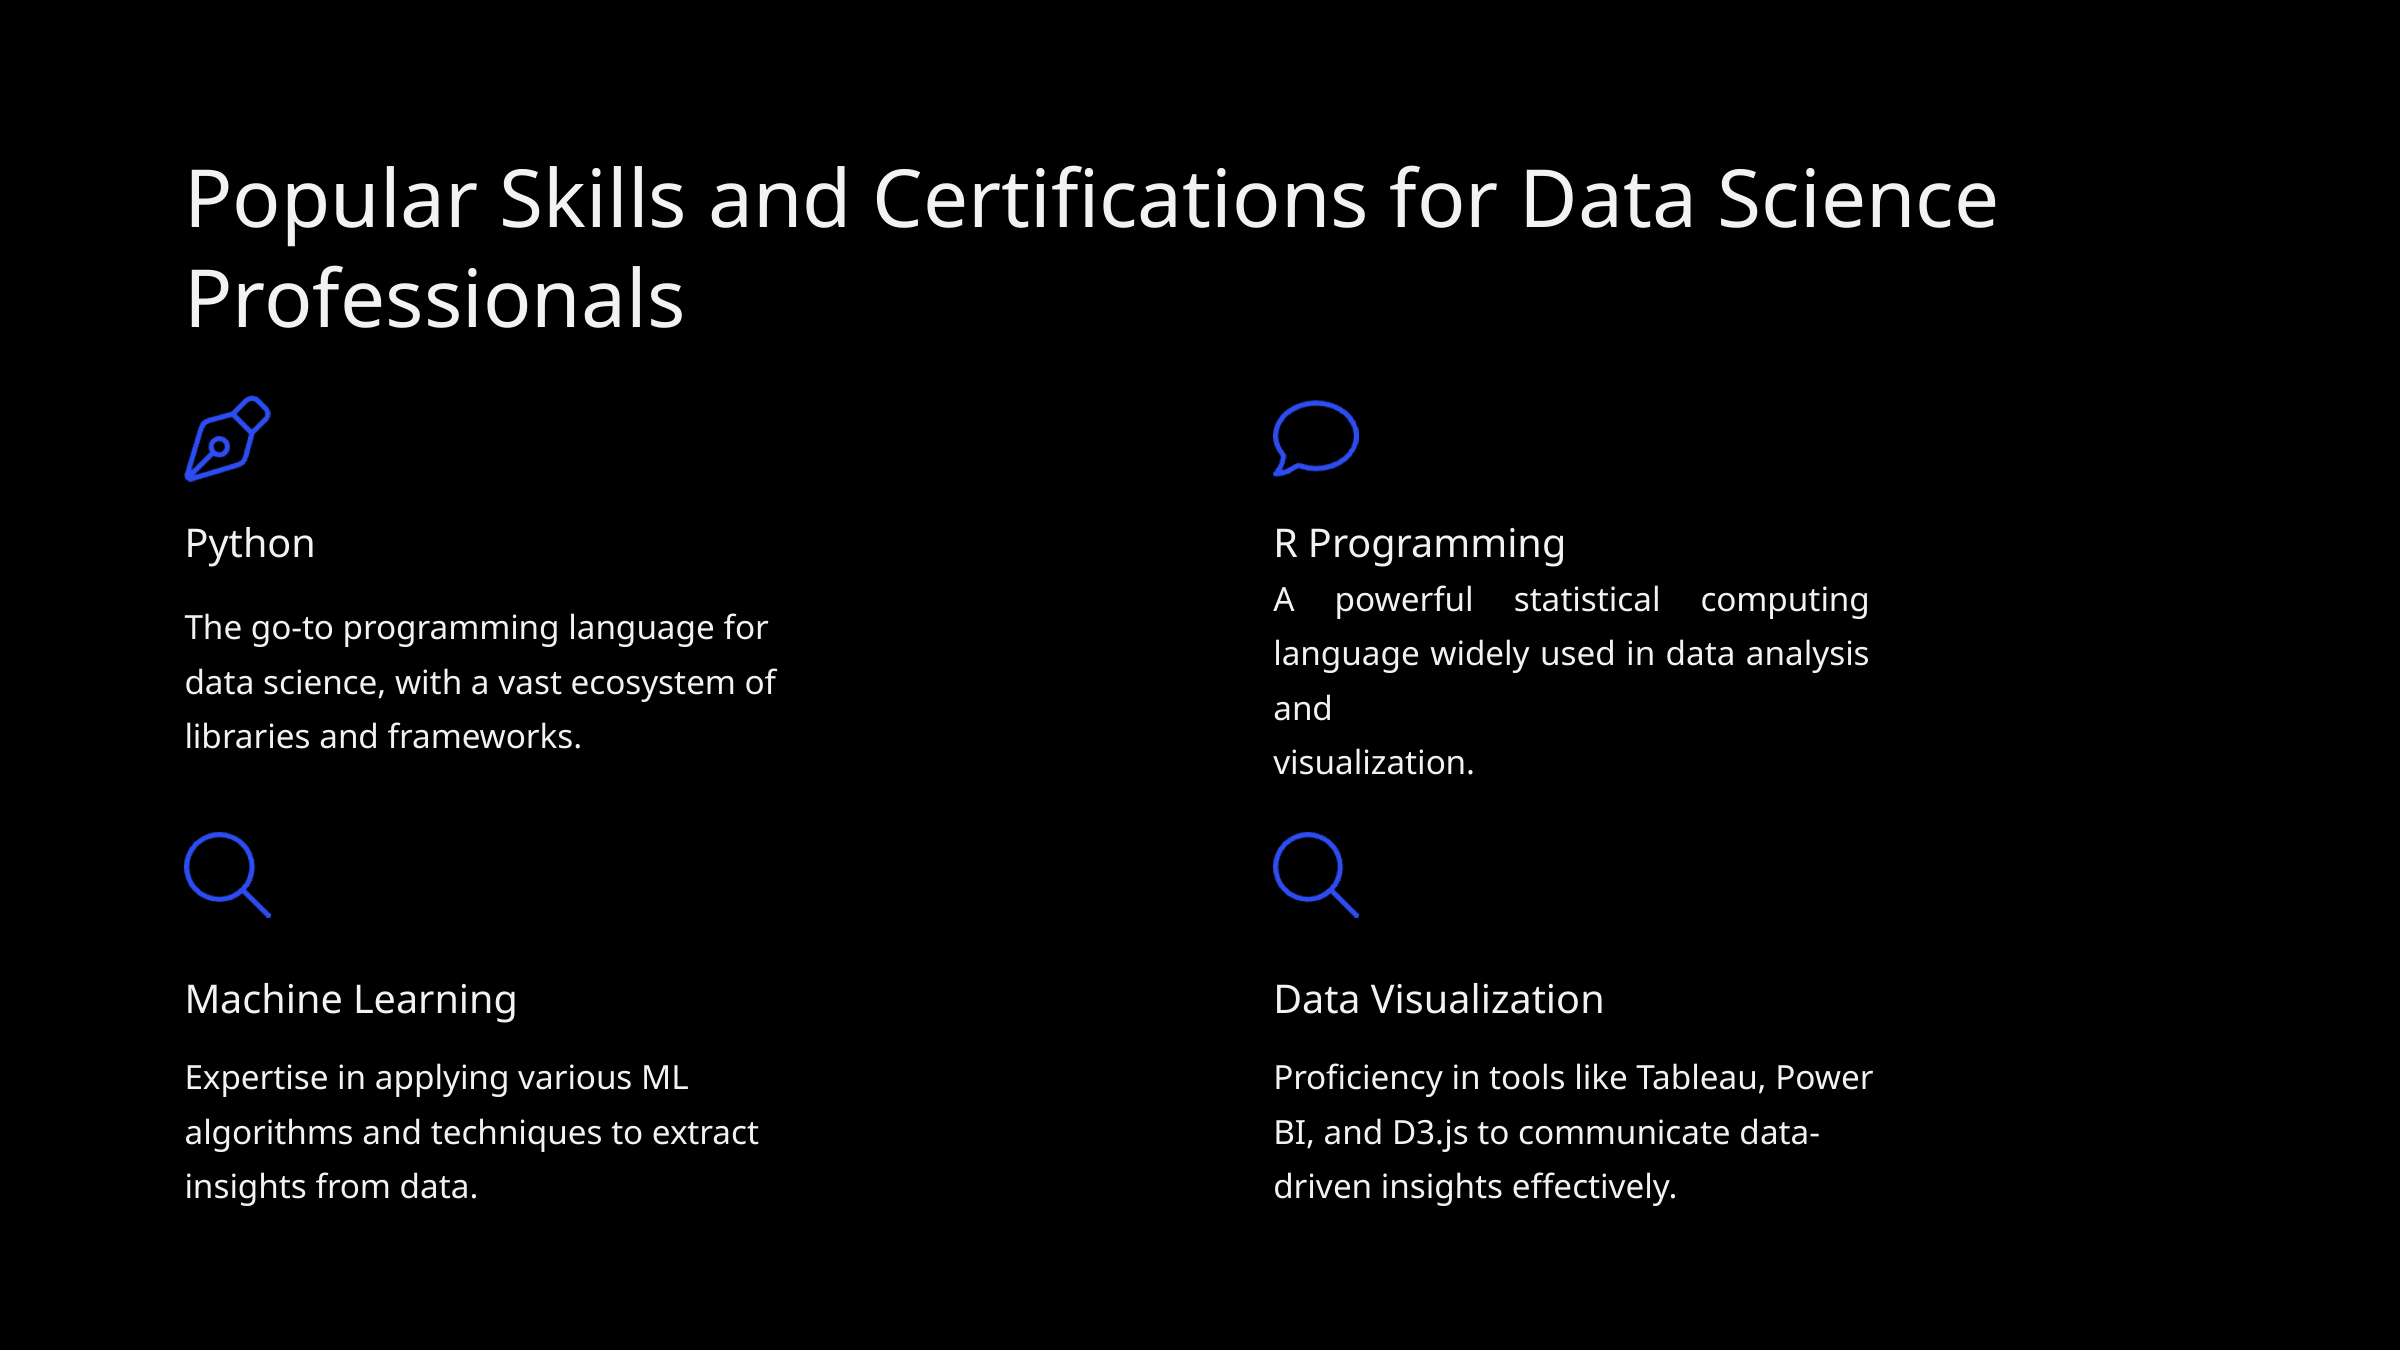

Popular Skills and Certifications for Data Science Professionals
Python
R Programming
A powerful statistical computing language widely used in data analysis and
visualization.
The go-to programming language for data science, with a vast ecosystem of libraries and frameworks.
Machine Learning
Data Visualization
Expertise in applying various ML algorithms and techniques to extract insights from data.
Proficiency in tools like Tableau, Power BI, and D3.js to communicate data-driven insights effectively.